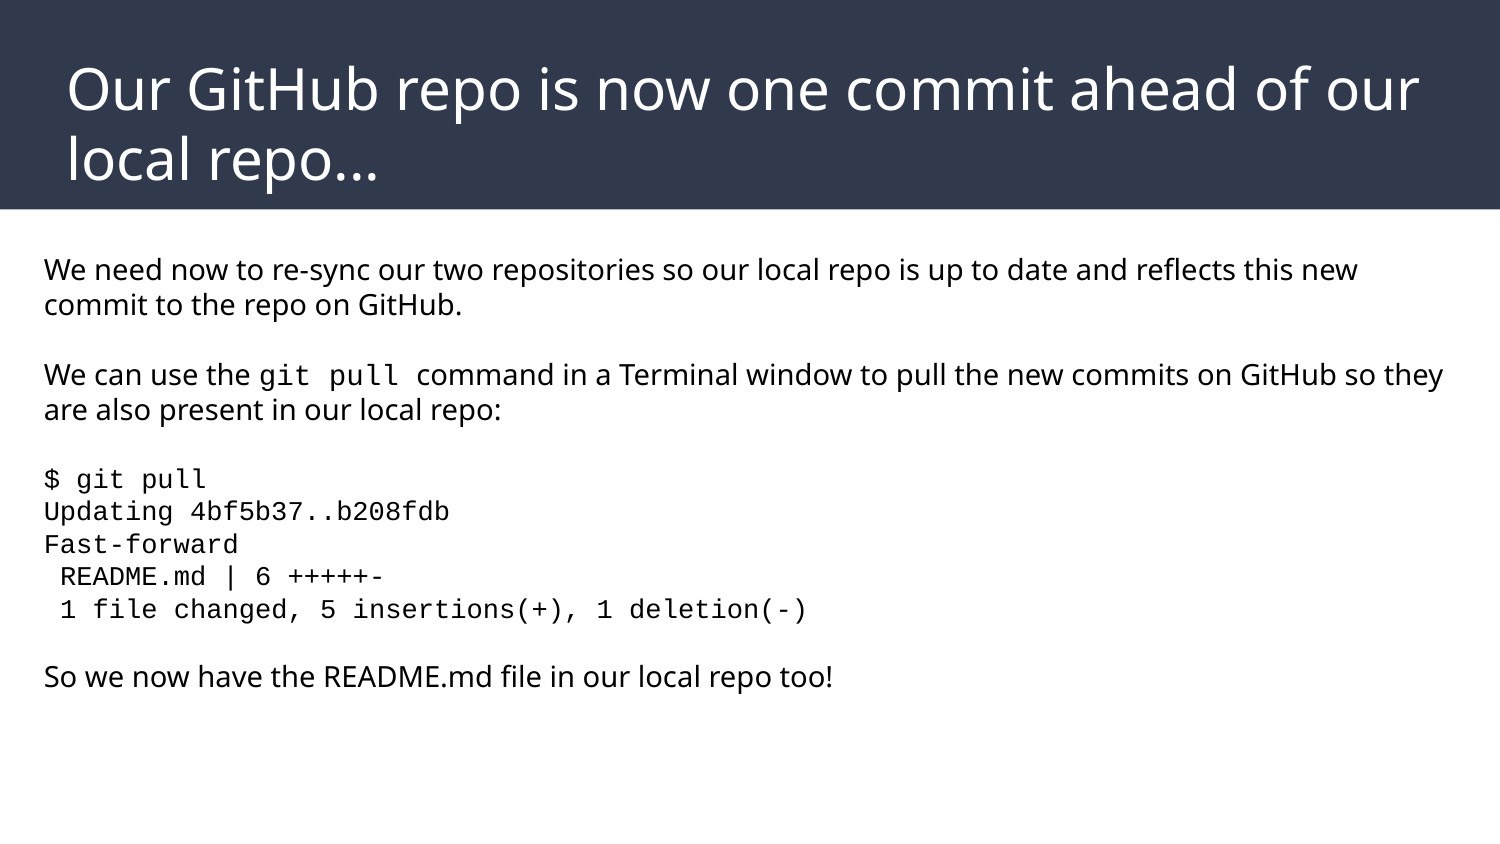

# Our GitHub repo is now one commit ahead of our local repo...
We need now to re-sync our two repositories so our local repo is up to date and reflects this new commit to the repo on GitHub.
We can use the git pull command in a Terminal window to pull the new commits on GitHub so they are also present in our local repo:
$ git pull
Updating 4bf5b37..b208fdb
Fast-forward
 README.md | 6 +++++-
 1 file changed, 5 insertions(+), 1 deletion(-)
So we now have the README.md file in our local repo too!